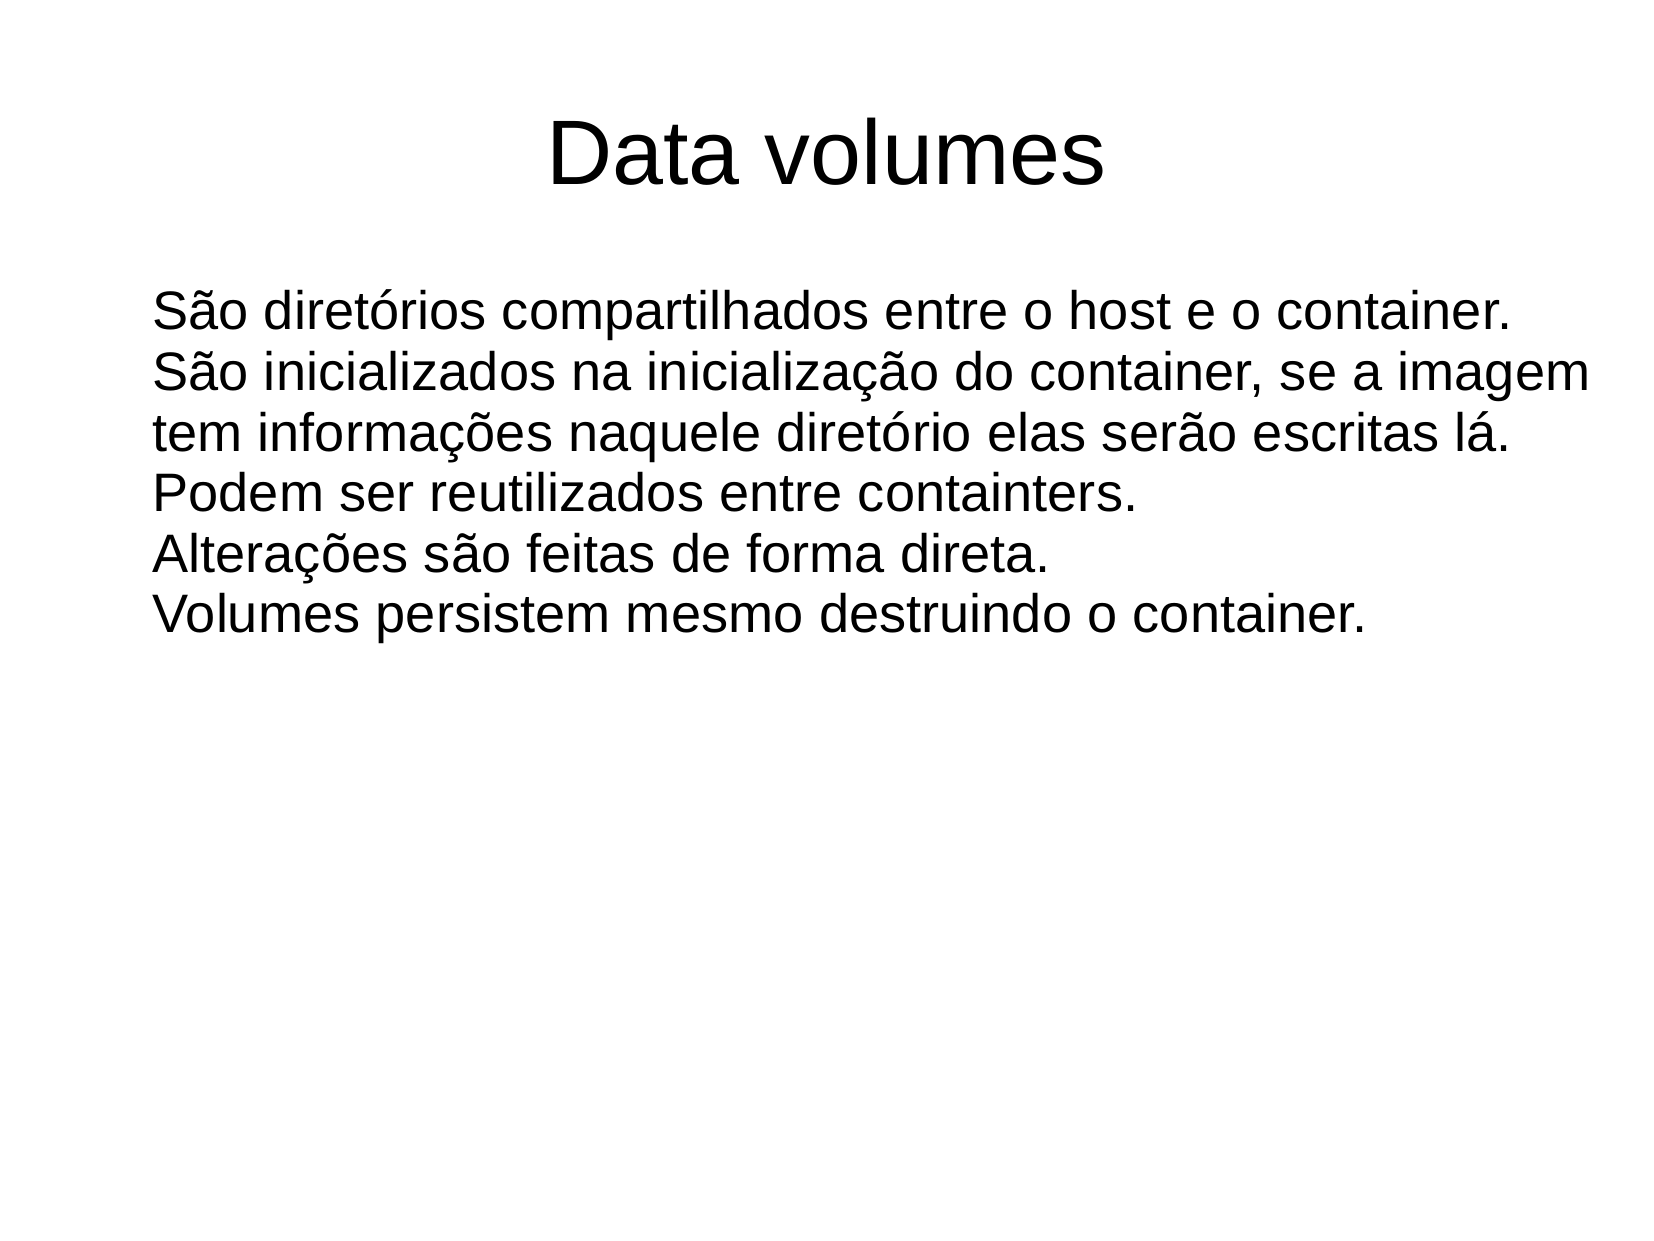

# Data volumes
São diretórios compartilhados entre o host e o container.
São inicializados na inicialização do container, se a imagem tem informações naquele diretório elas serão escritas lá.
Podem ser reutilizados entre containters.
Alterações são feitas de forma direta.
Volumes persistem mesmo destruindo o container.